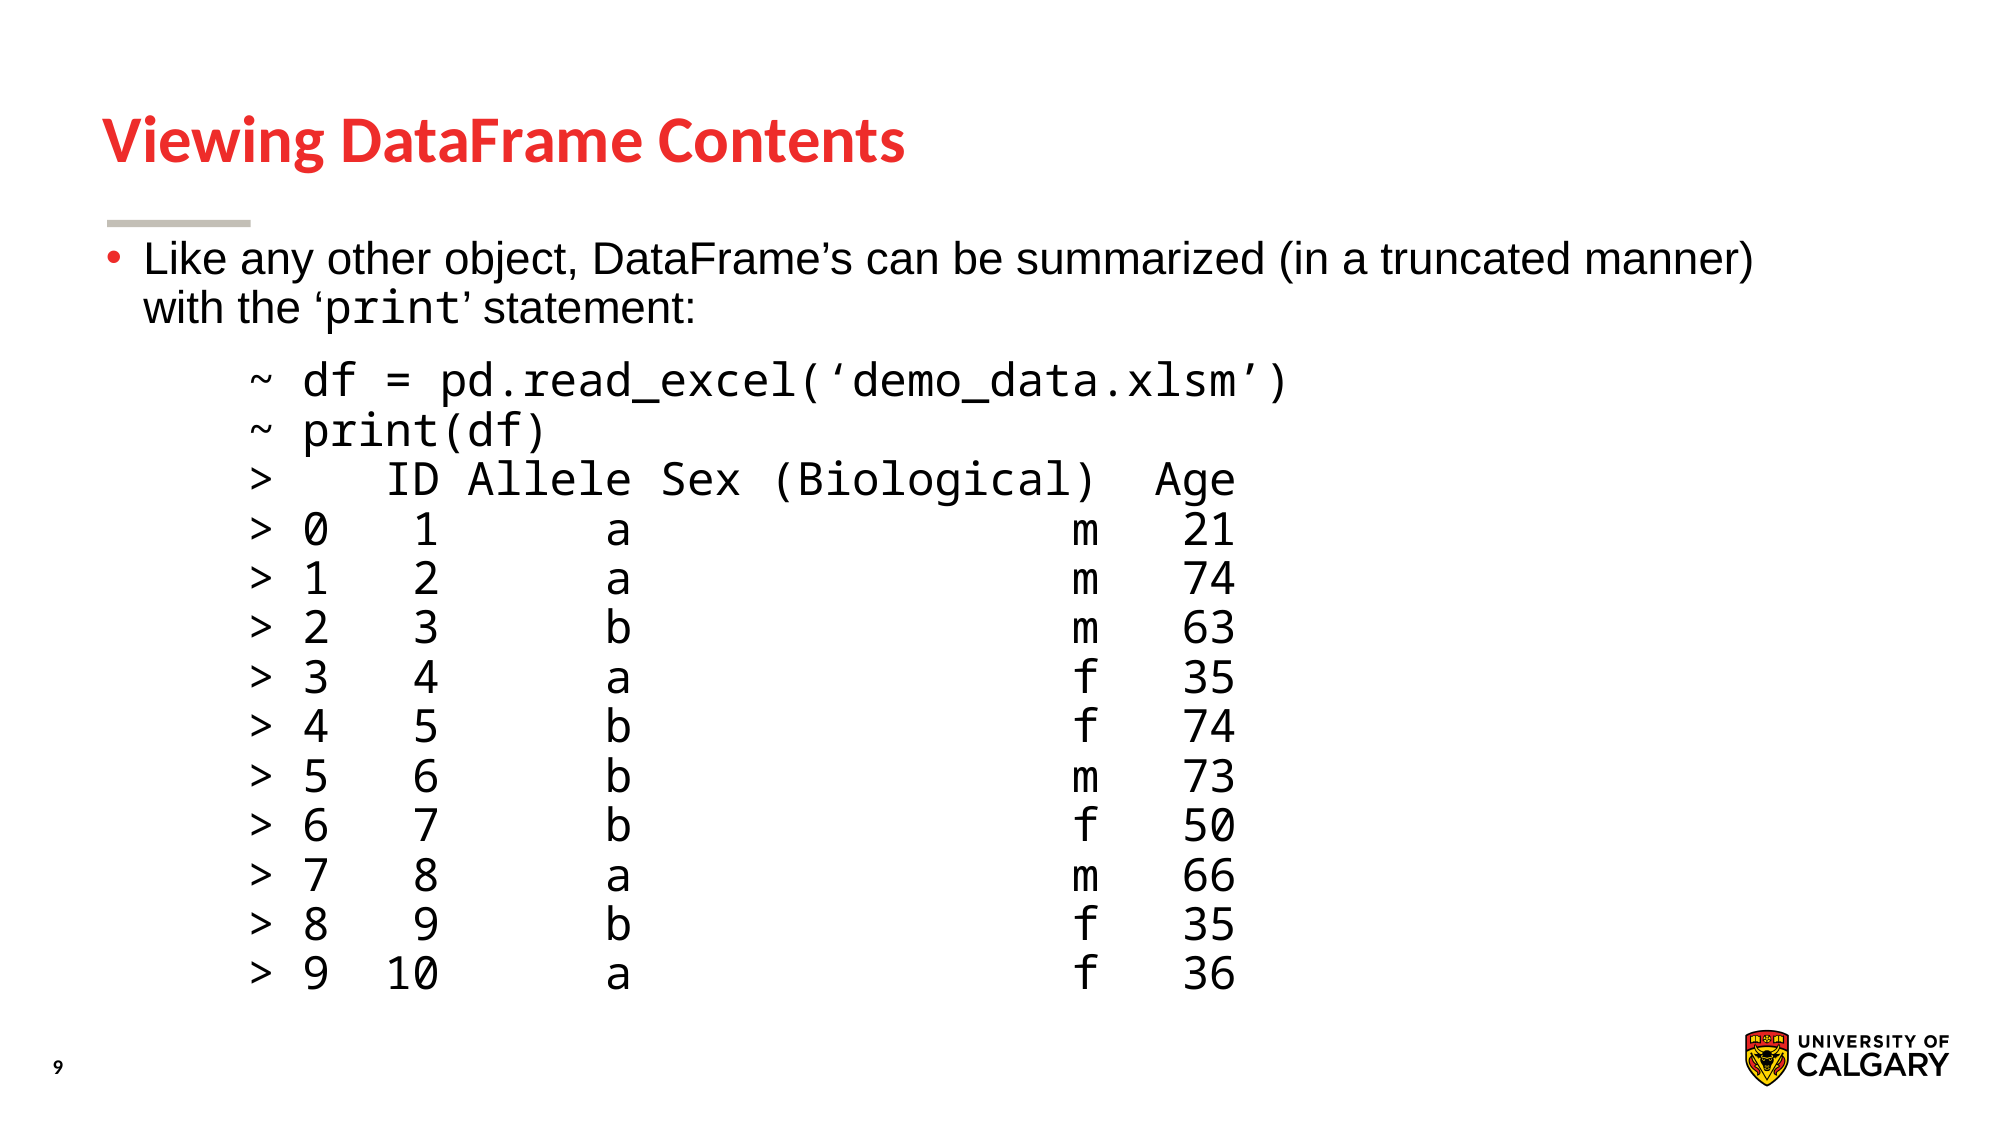

# Viewing DataFrame Contents
Like any other object, DataFrame’s can be summarized (in a truncated manner) with the ‘print’ statement:
~ df = pd.read_excel(‘demo_data.xlsm’)
~ print(df)
> ID Allele Sex (Biological) Age
> 0 1 a m 21
> 1 2 a m 74
> 2 3 b m 63
> 3 4 a f 35
> 4 5 b f 74
> 5 6 b m 73
> 6 7 b f 50
> 7 8 a m 66
> 8 9 b f 35
> 9 10 a f 36